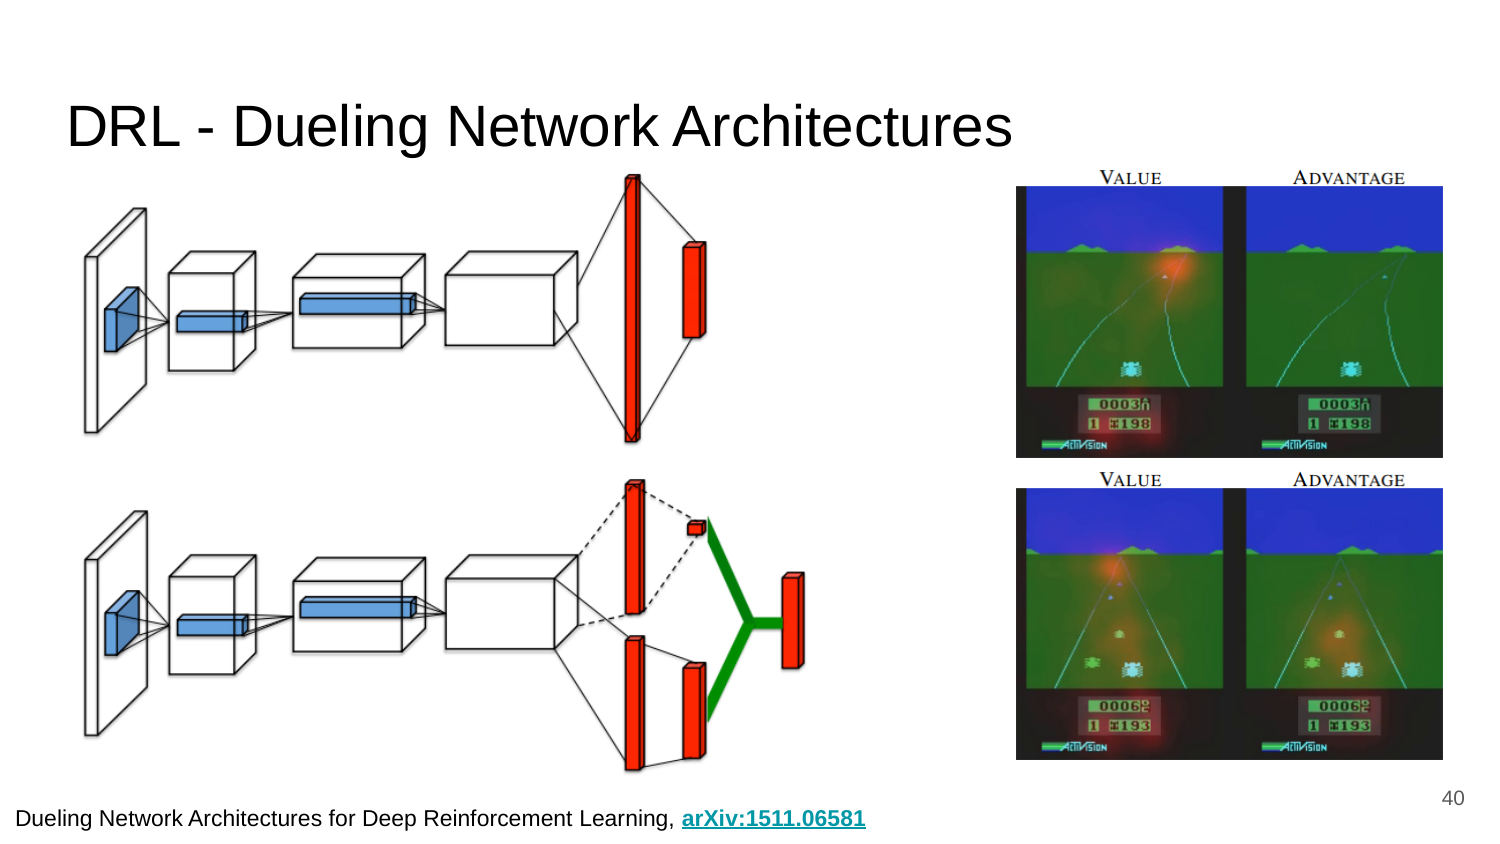

# DRL - Dueling Network Architectures
Dueling Network Architectures for Deep Reinforcement Learning, arXiv:1511.06581